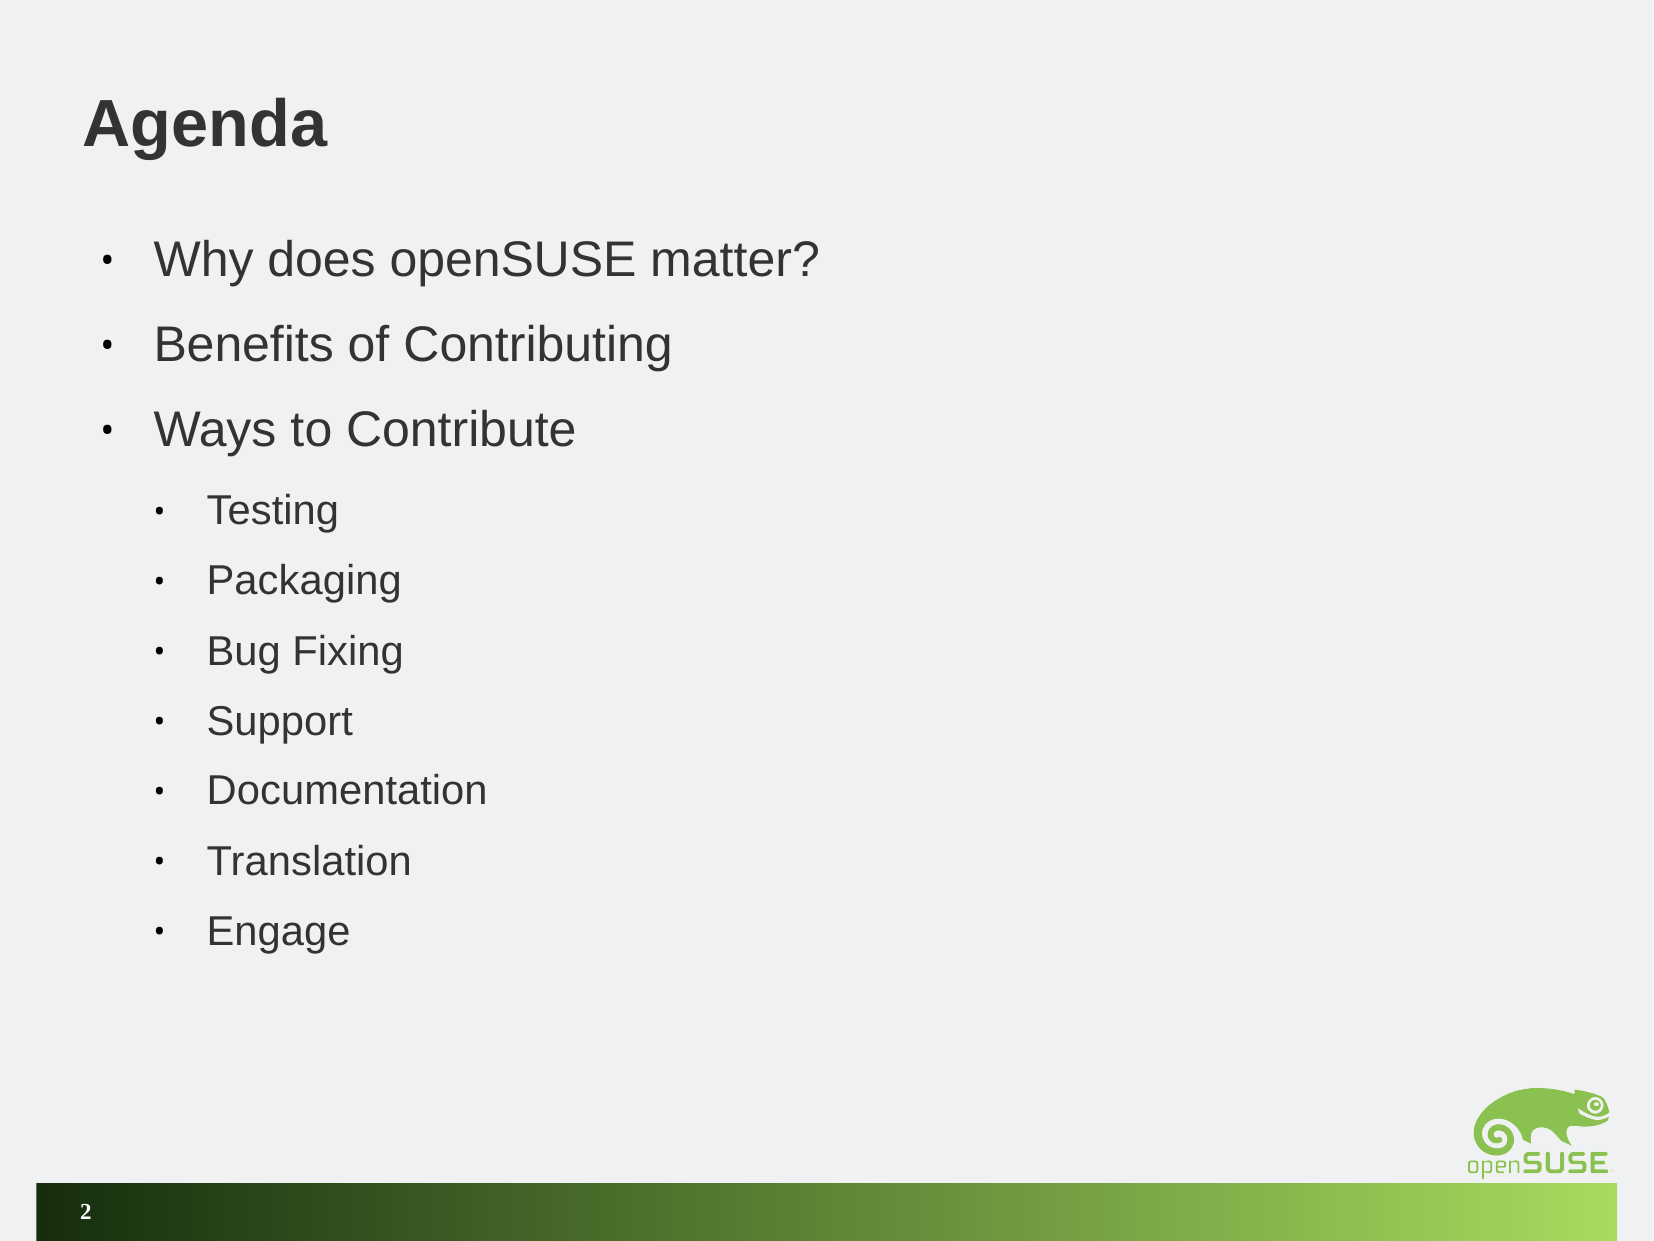

# Agenda
Why does openSUSE matter?
Benefits of Contributing
Ways to Contribute
Testing
Packaging
Bug Fixing
Support
Documentation
Translation
Engage
2